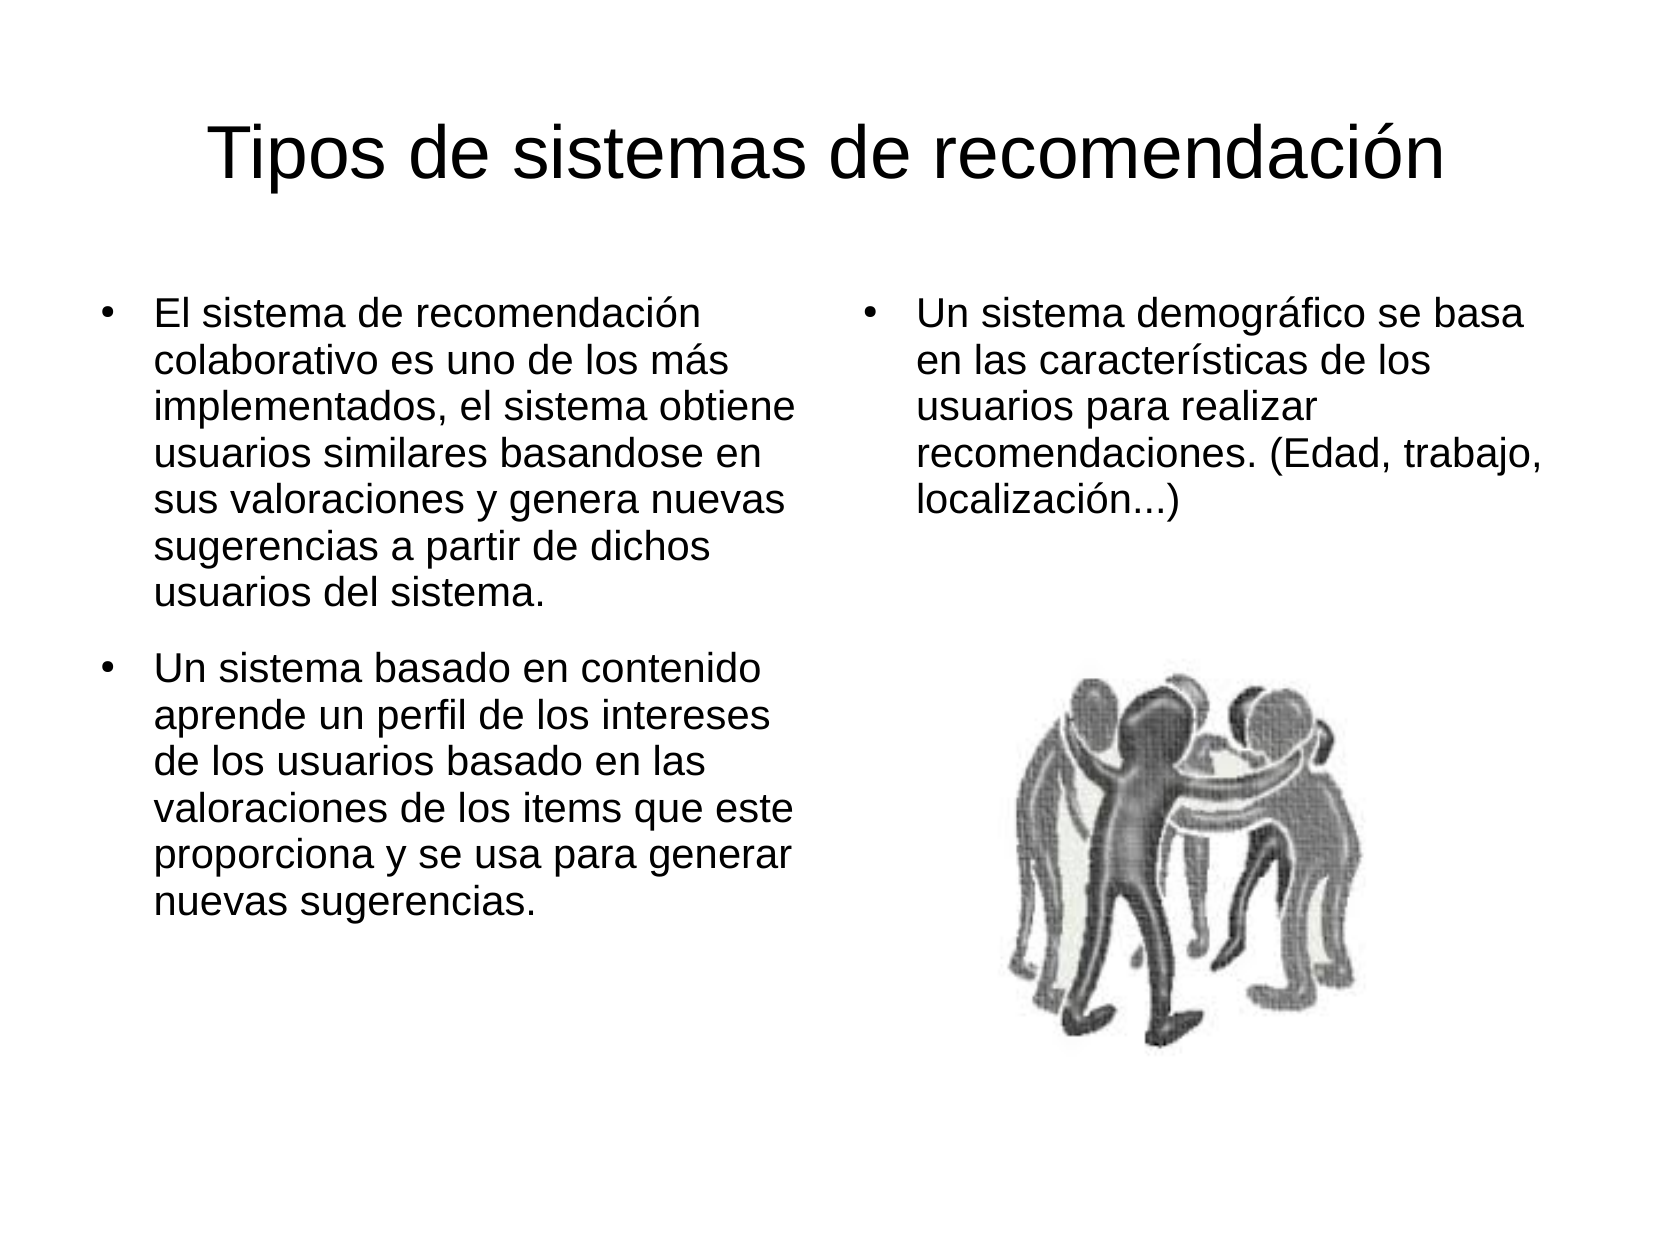

# Tipos de sistemas de recomendación
El sistema de recomendación colaborativo es uno de los más implementados, el sistema obtiene usuarios similares basandose en sus valoraciones y genera nuevas sugerencias a partir de dichos usuarios del sistema.
Un sistema basado en contenido aprende un perfil de los intereses de los usuarios basado en las valoraciones de los items que este proporciona y se usa para generar nuevas sugerencias.
Un sistema demográfico se basa en las características de los usuarios para realizar recomendaciones. (Edad, trabajo, localización...)